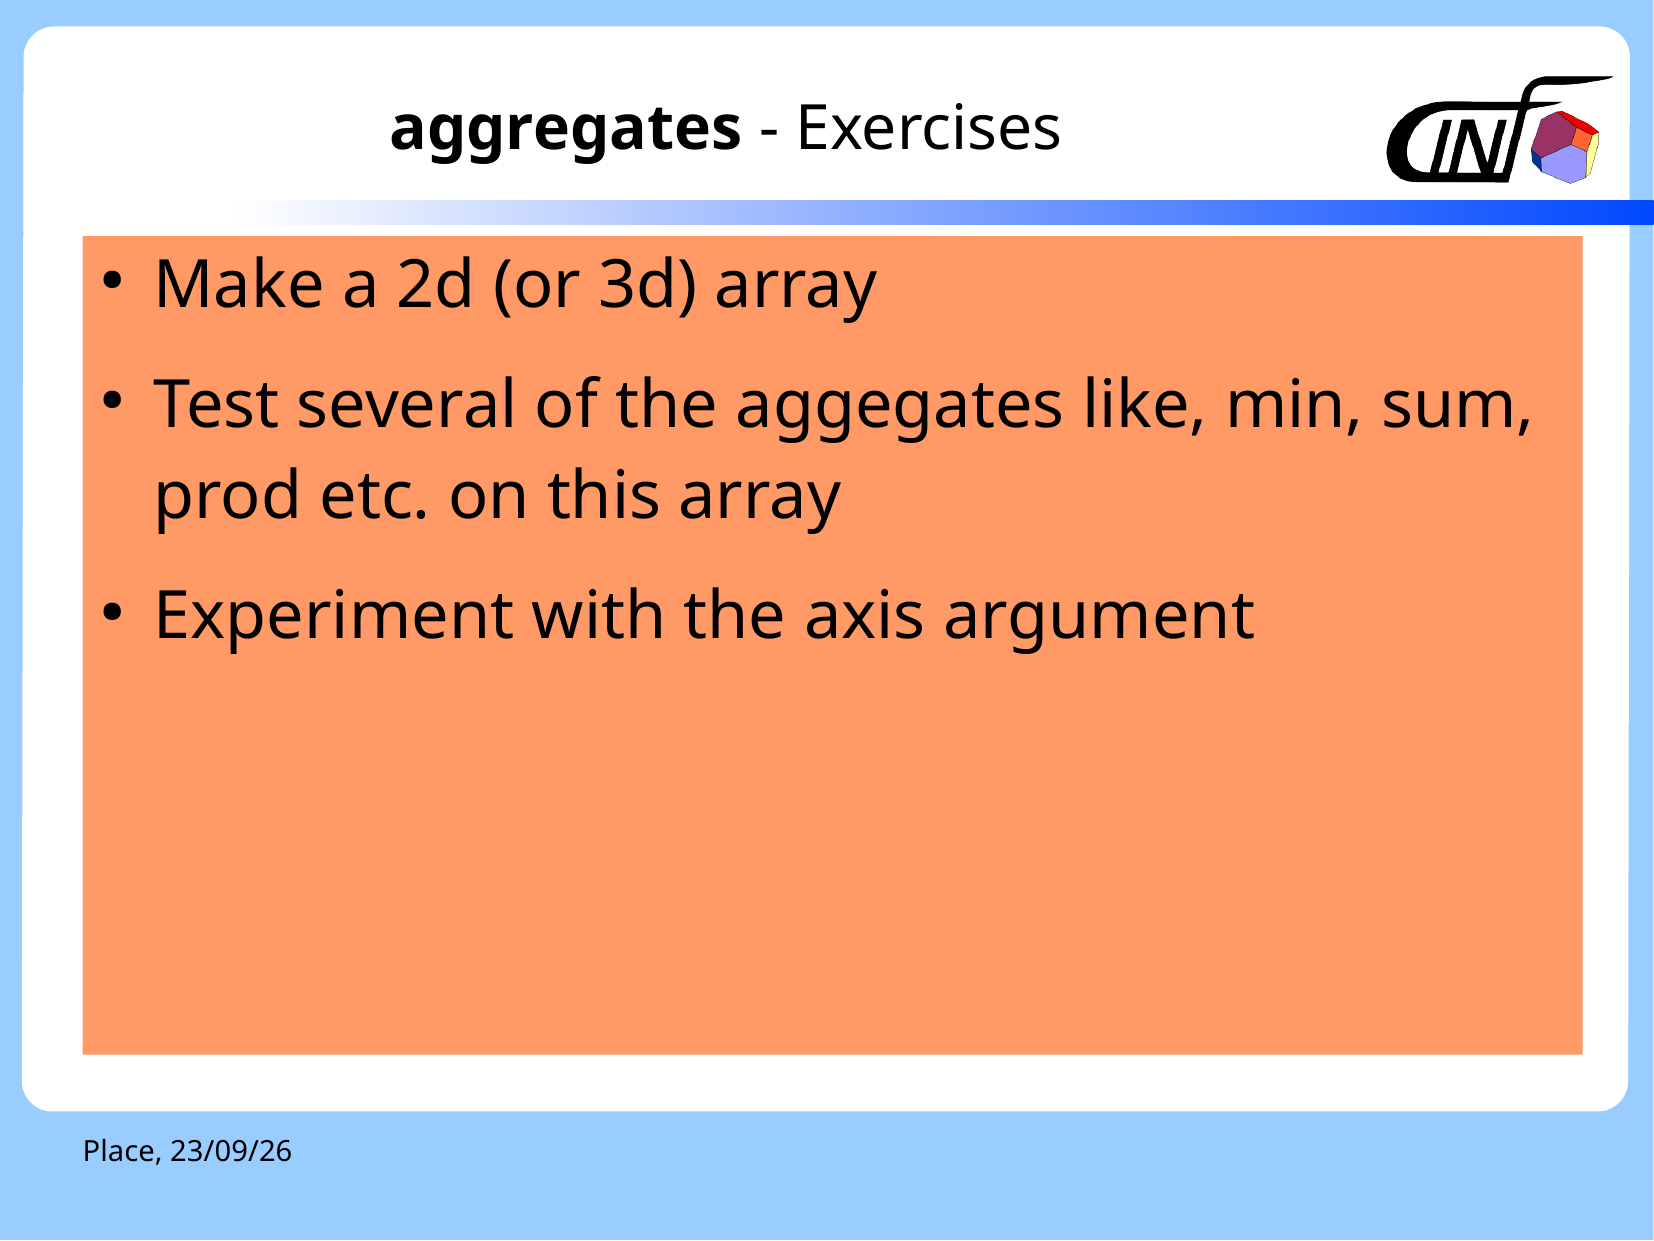

# aggregates - Exercises
Make a 2d (or 3d) array
Test several of the aggegates like, min, sum, prod etc. on this array
Experiment with the axis argument